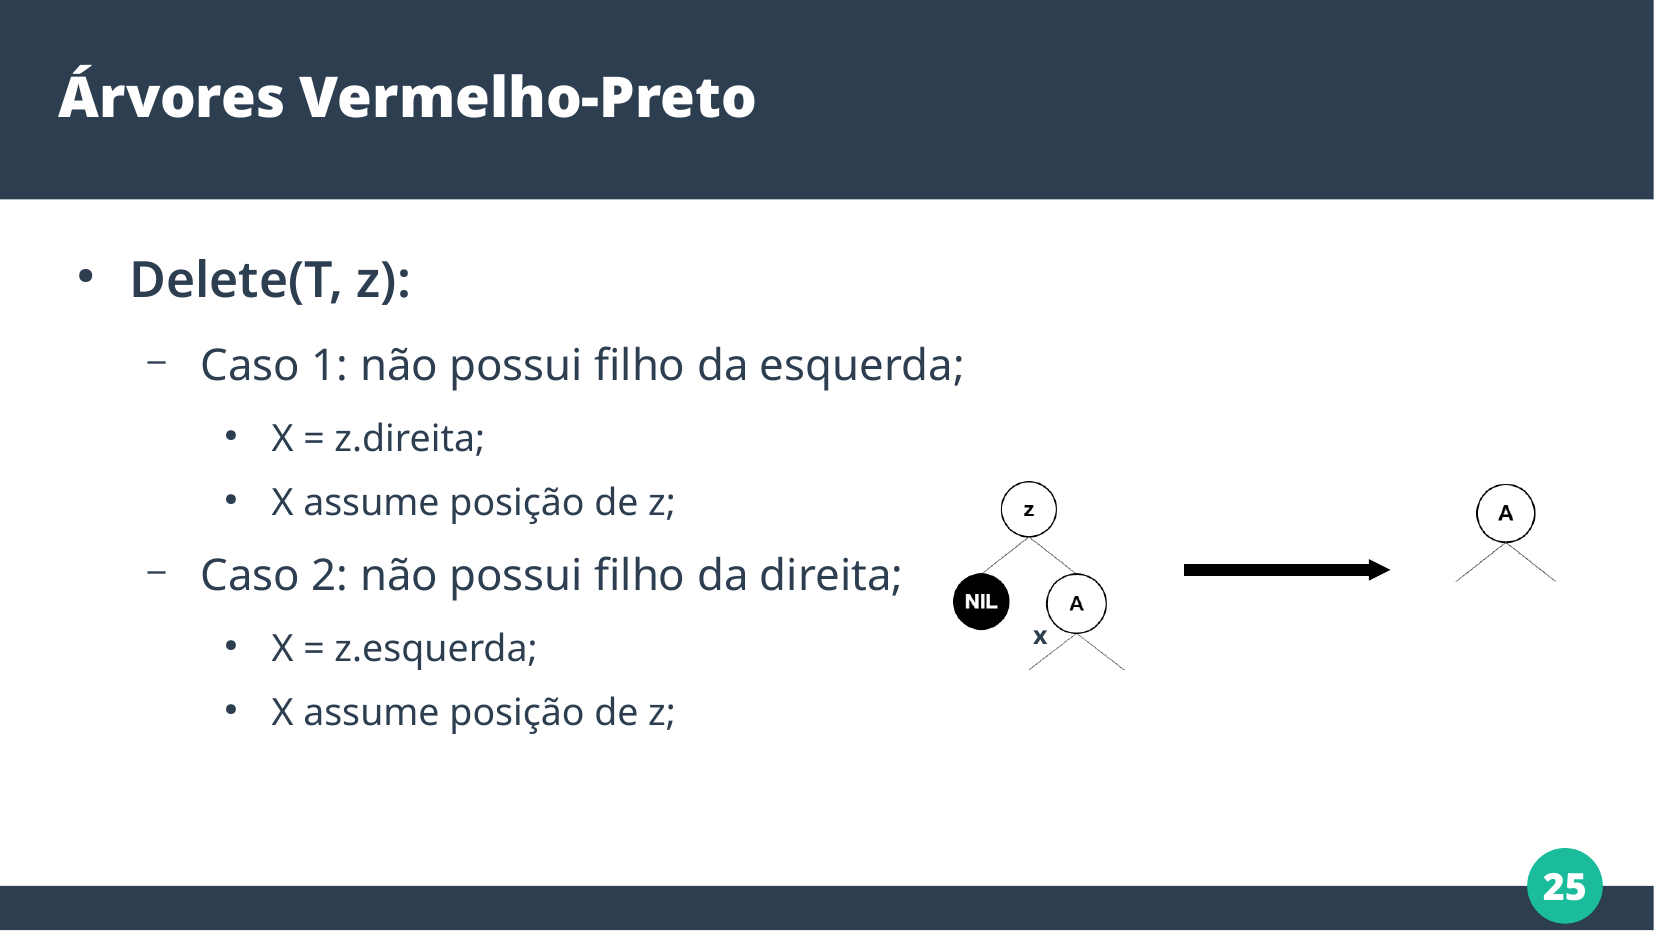

# Árvores Vermelho-Preto
Delete(T, z):
Caso 1: não possui filho da esquerda;
X = z.direita;
X assume posição de z;
Caso 2: não possui filho da direita;
X = z.esquerda;
X assume posição de z;
x